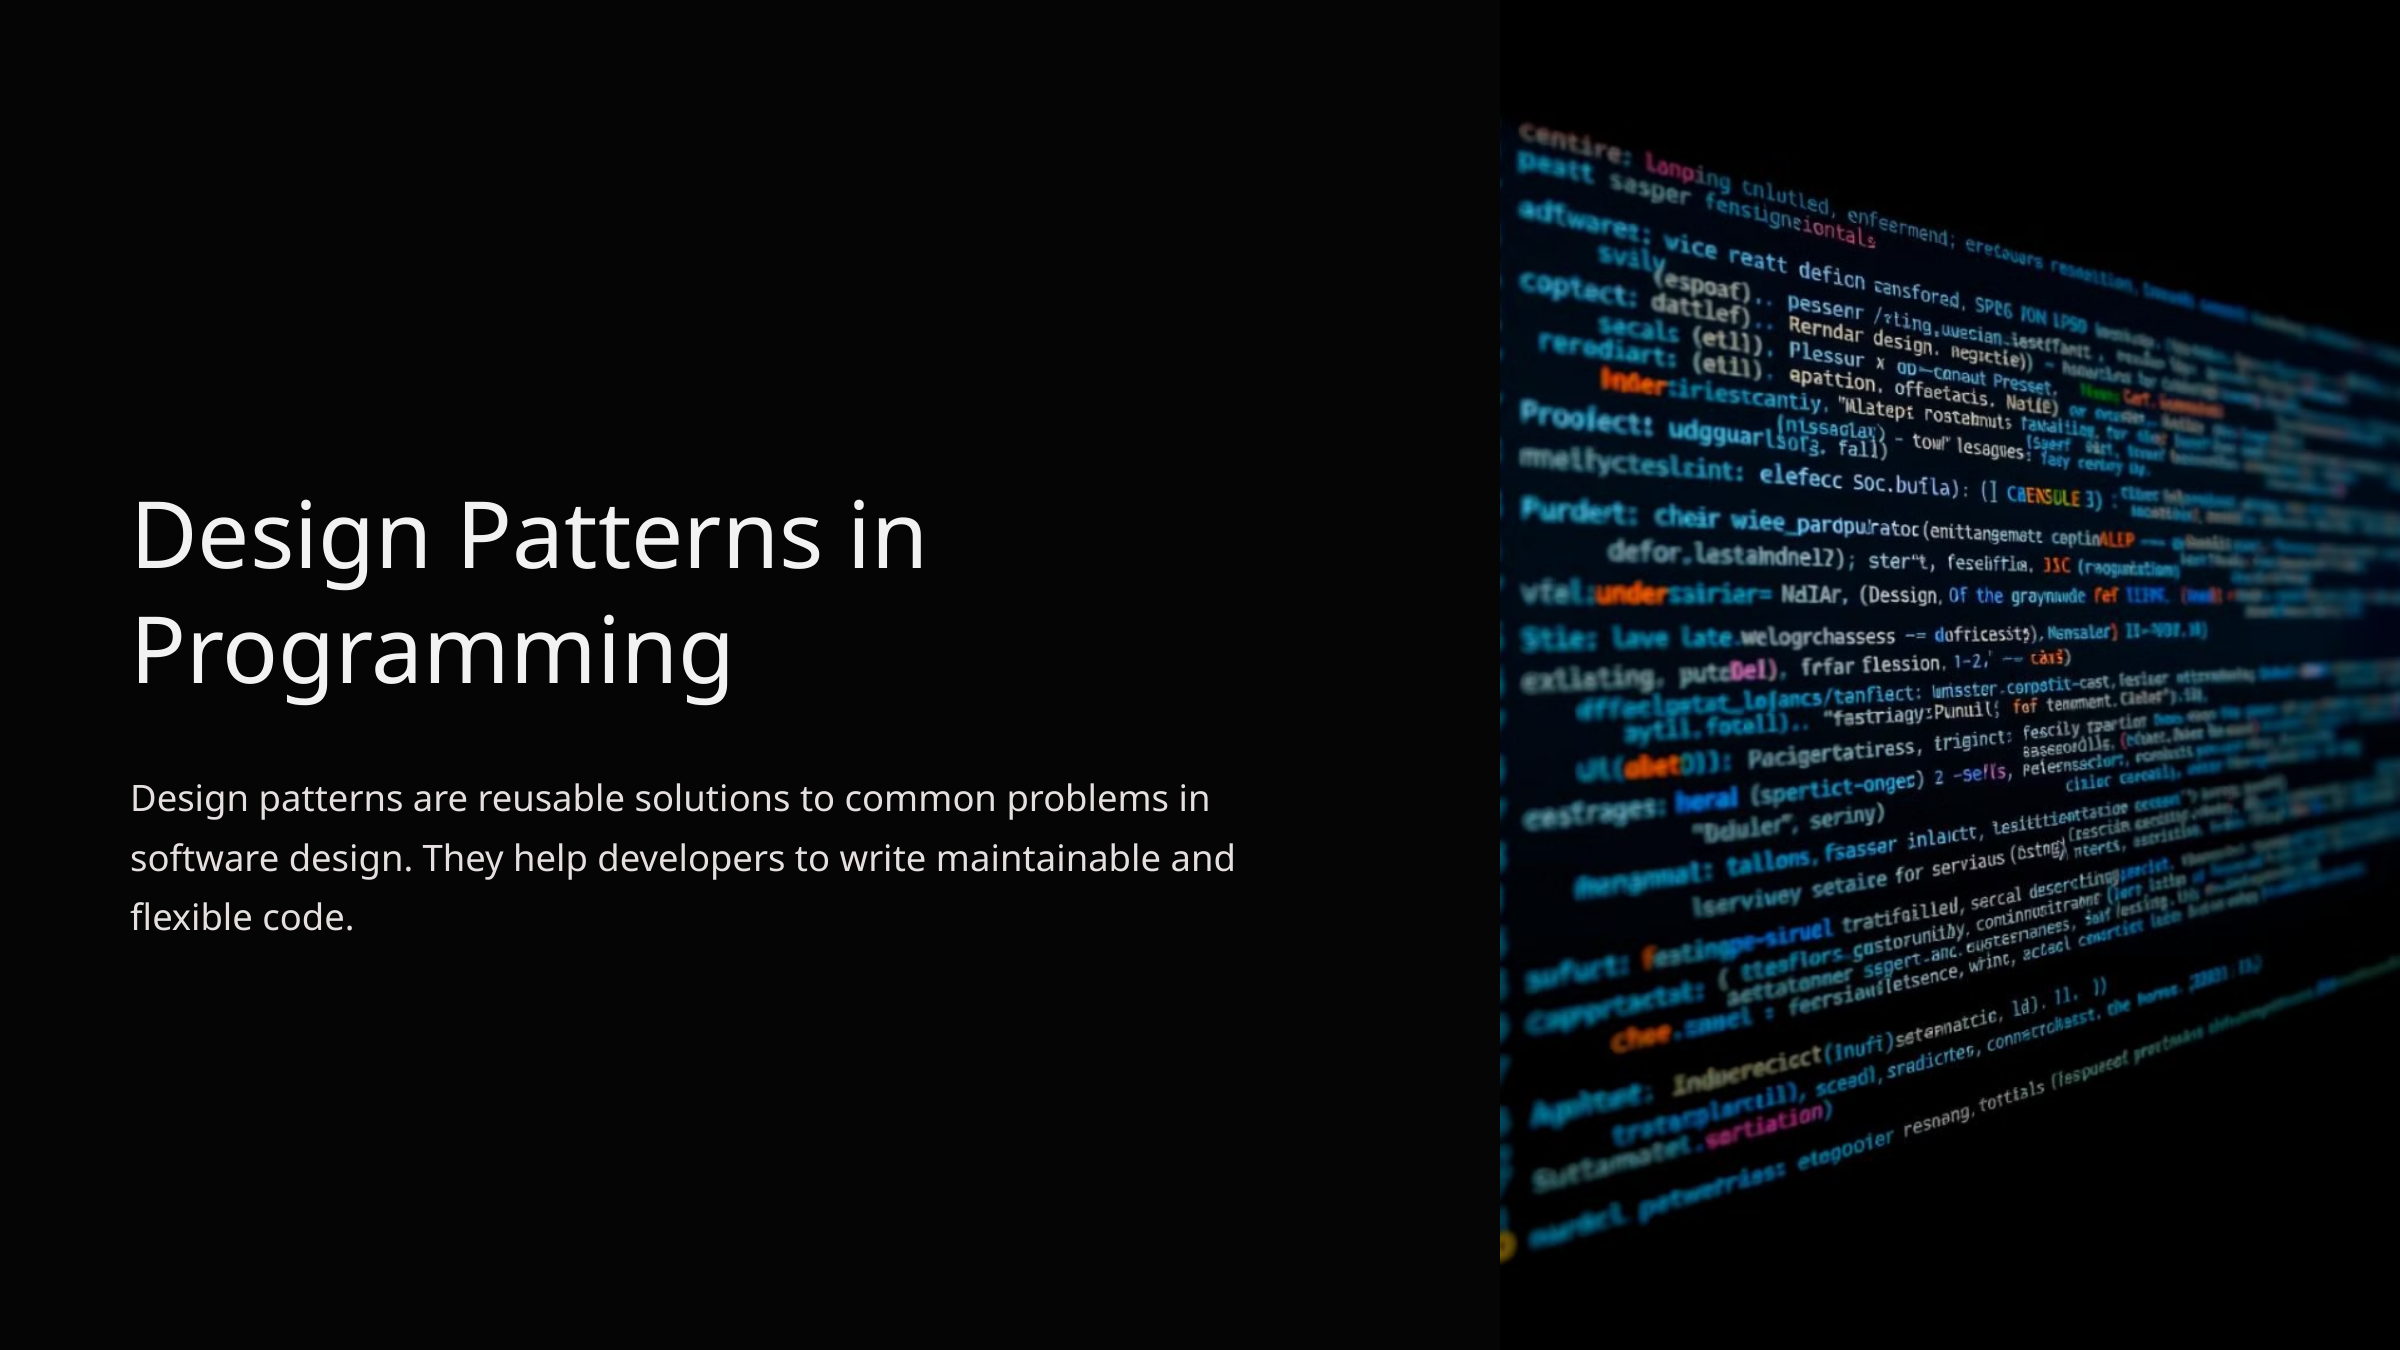

Design Patterns in Programming
Design patterns are reusable solutions to common problems in software design. They help developers to write maintainable and flexible code.